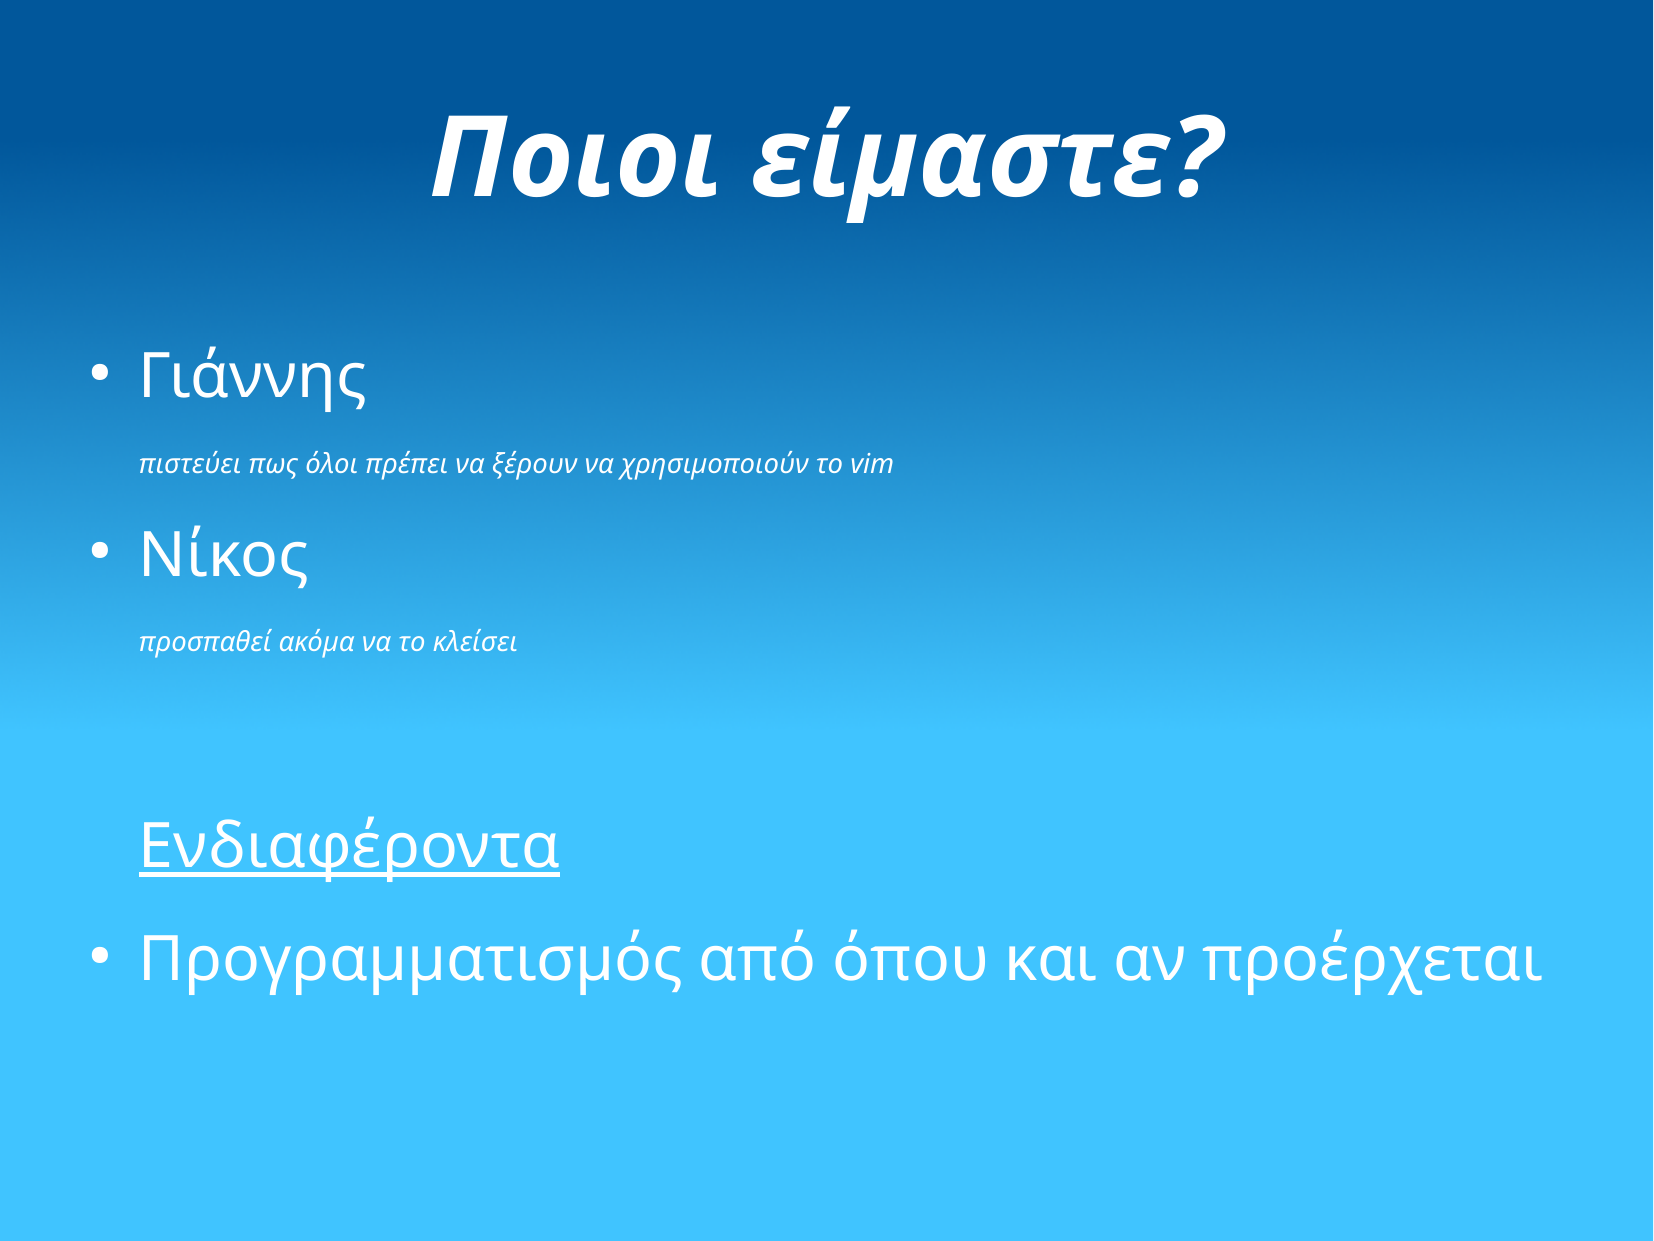

# Ποιοι είμαστε?
Γιάννης
πιστεύει πως όλοι πρέπει να ξέρουν να χρησιμοποιούν το vim
Νίκος
προσπαθεί ακόμα να το κλείσει
Ενδιαφέροντα
Προγραμματισμός από όπου και αν προέρχεται